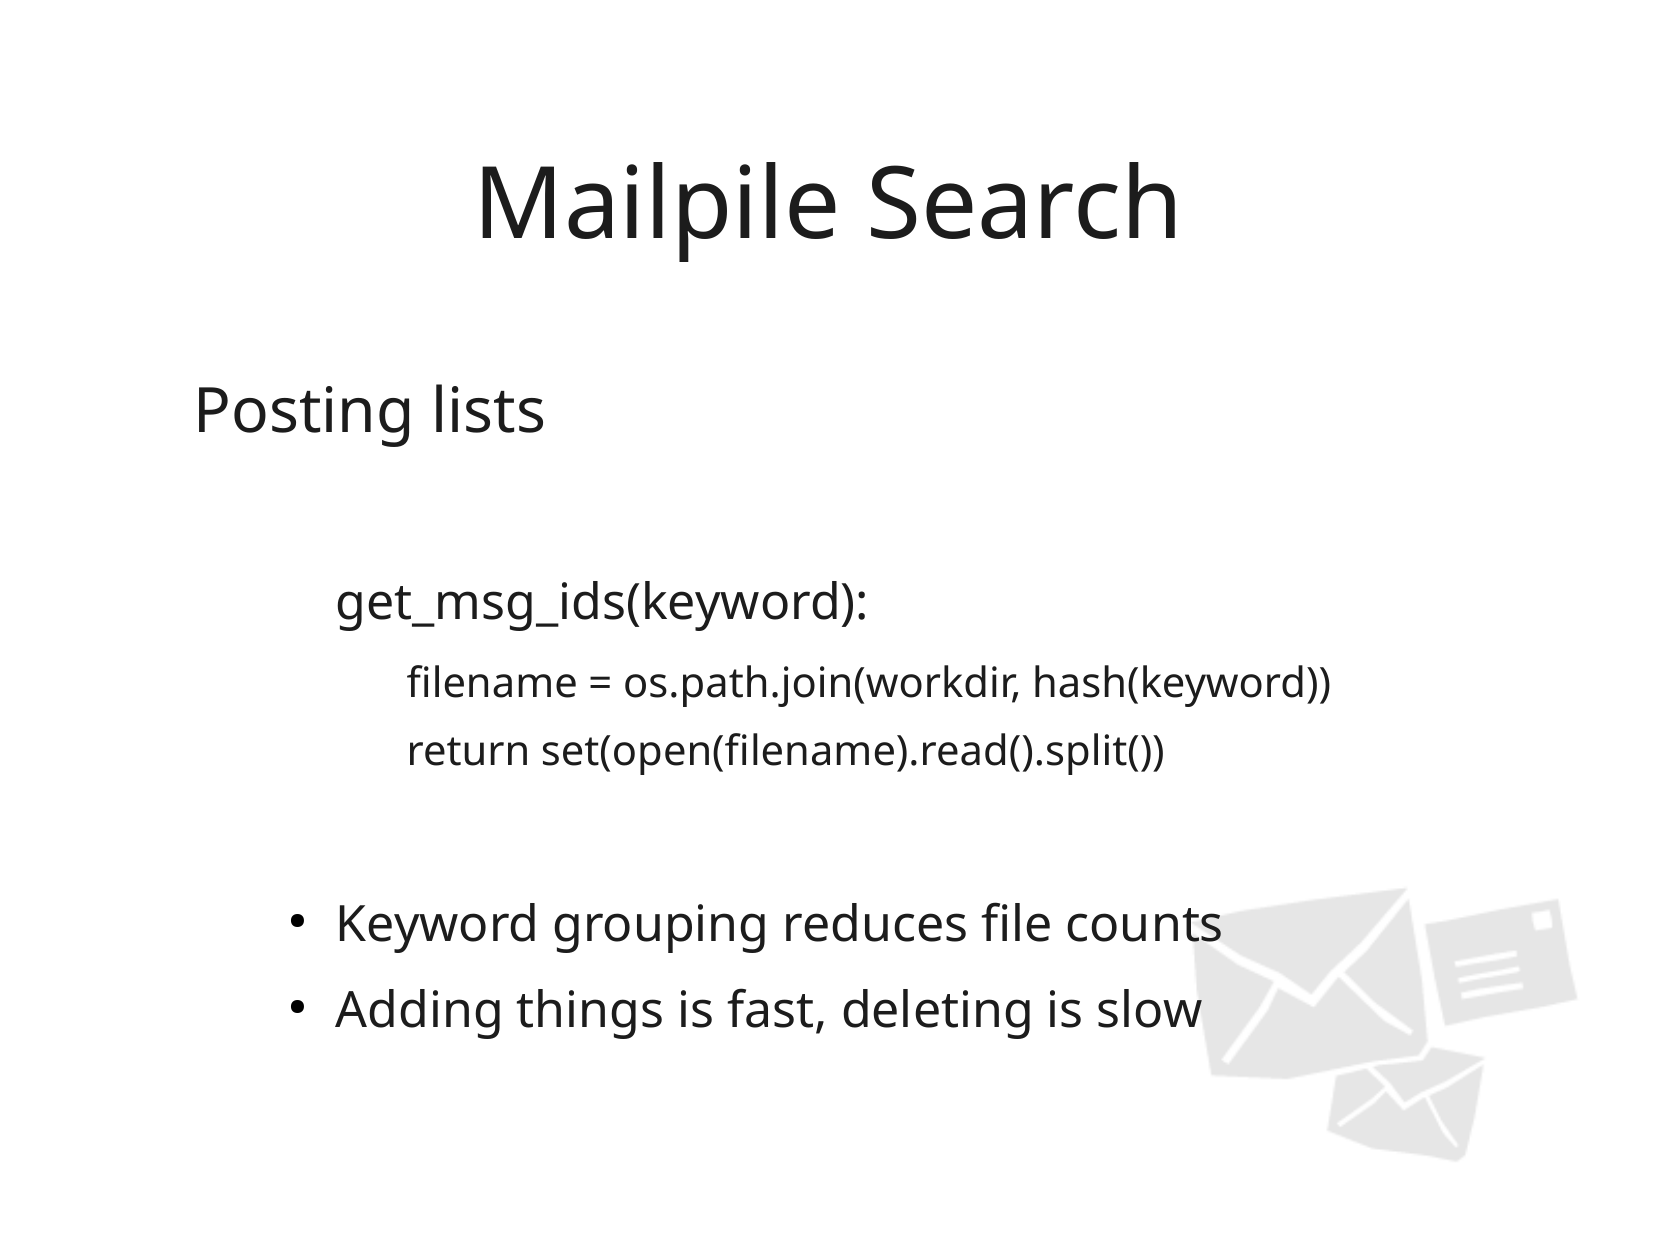

# Mailpile Search
Posting lists
get_msg_ids(keyword):
filename = os.path.join(workdir, hash(keyword))
return set(open(filename).read().split())
Keyword grouping reduces file counts
Adding things is fast, deleting is slow